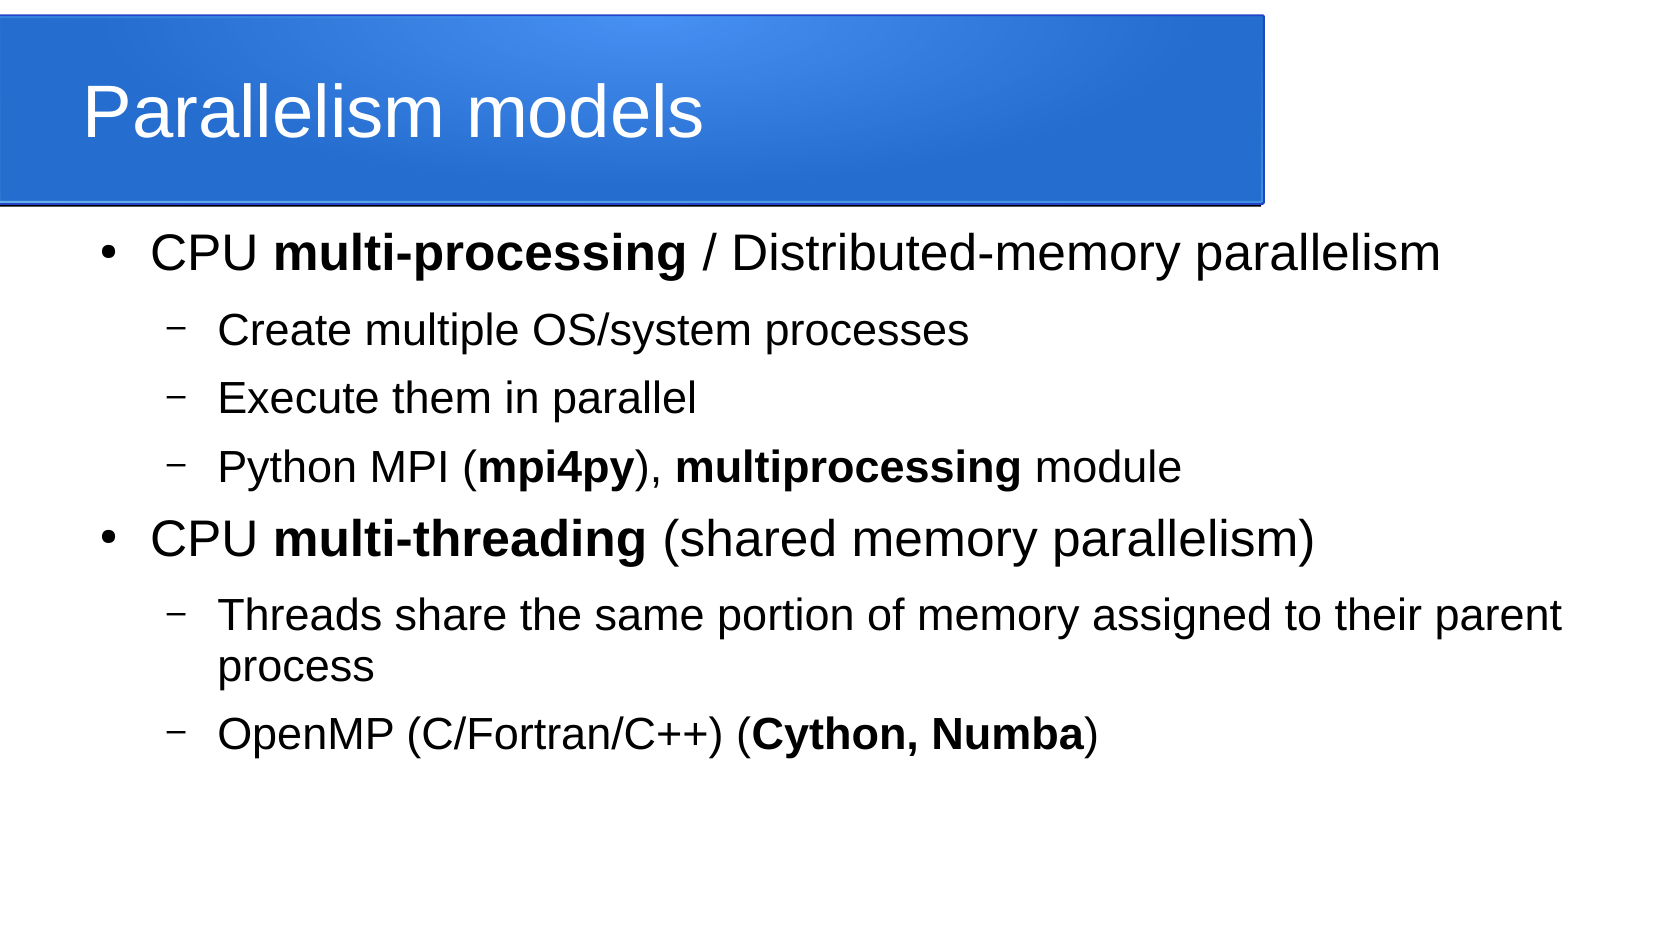

# Parallelism models
CPU multi-processing / Distributed-memory parallelism
Create multiple OS/system processes
Execute them in parallel
Python MPI (mpi4py), multiprocessing module
CPU multi-threading (shared memory parallelism)
Threads share the same portion of memory assigned to their parent process
OpenMP (C/Fortran/C++) (Cython, Numba)